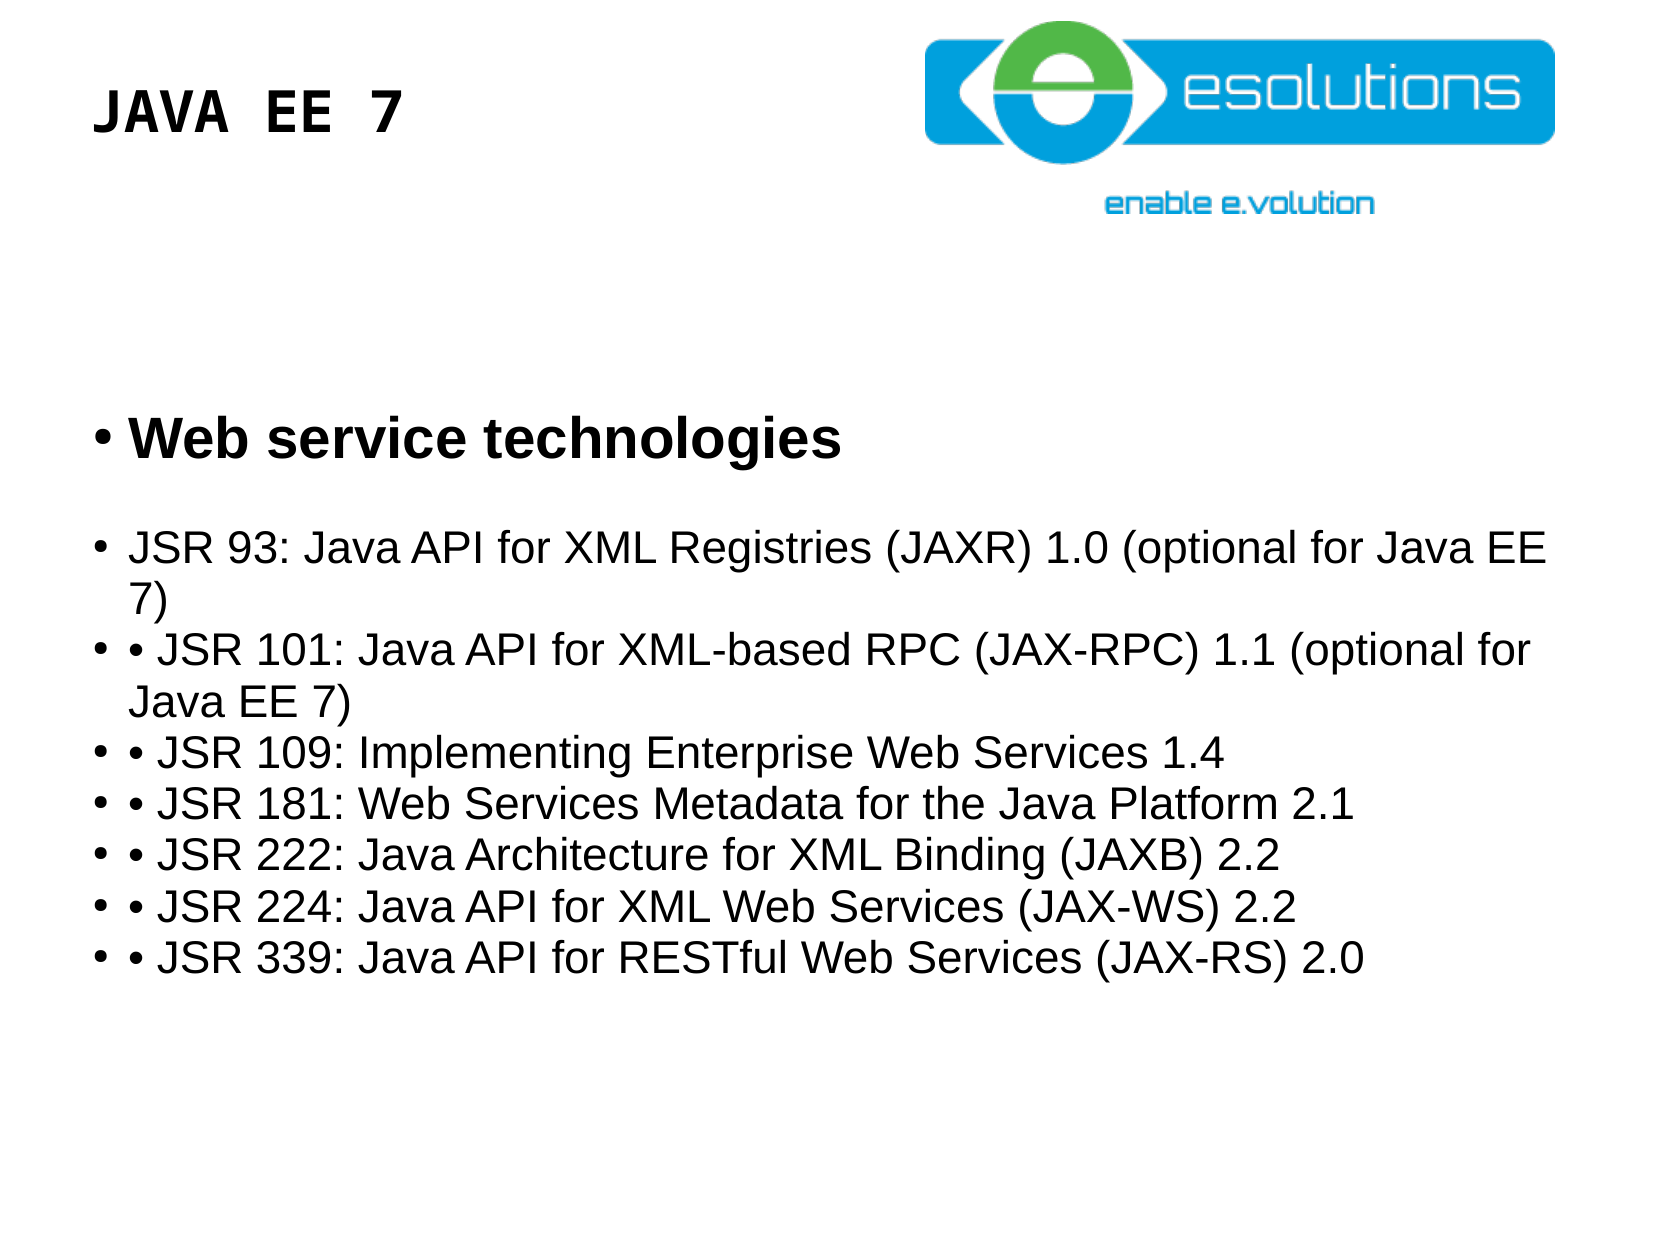

#
JAVA EE 7
Web service technologies
JSR 93: Java API for XML Registries (JAXR) 1.0 (optional for Java EE 7)
• JSR 101: Java API for XML-based RPC (JAX-RPC) 1.1 (optional for Java EE 7)
• JSR 109: Implementing Enterprise Web Services 1.4
• JSR 181: Web Services Metadata for the Java Platform 2.1
• JSR 222: Java Architecture for XML Binding (JAXB) 2.2
• JSR 224: Java API for XML Web Services (JAX-WS) 2.2
• JSR 339: Java API for RESTful Web Services (JAX-RS) 2.0